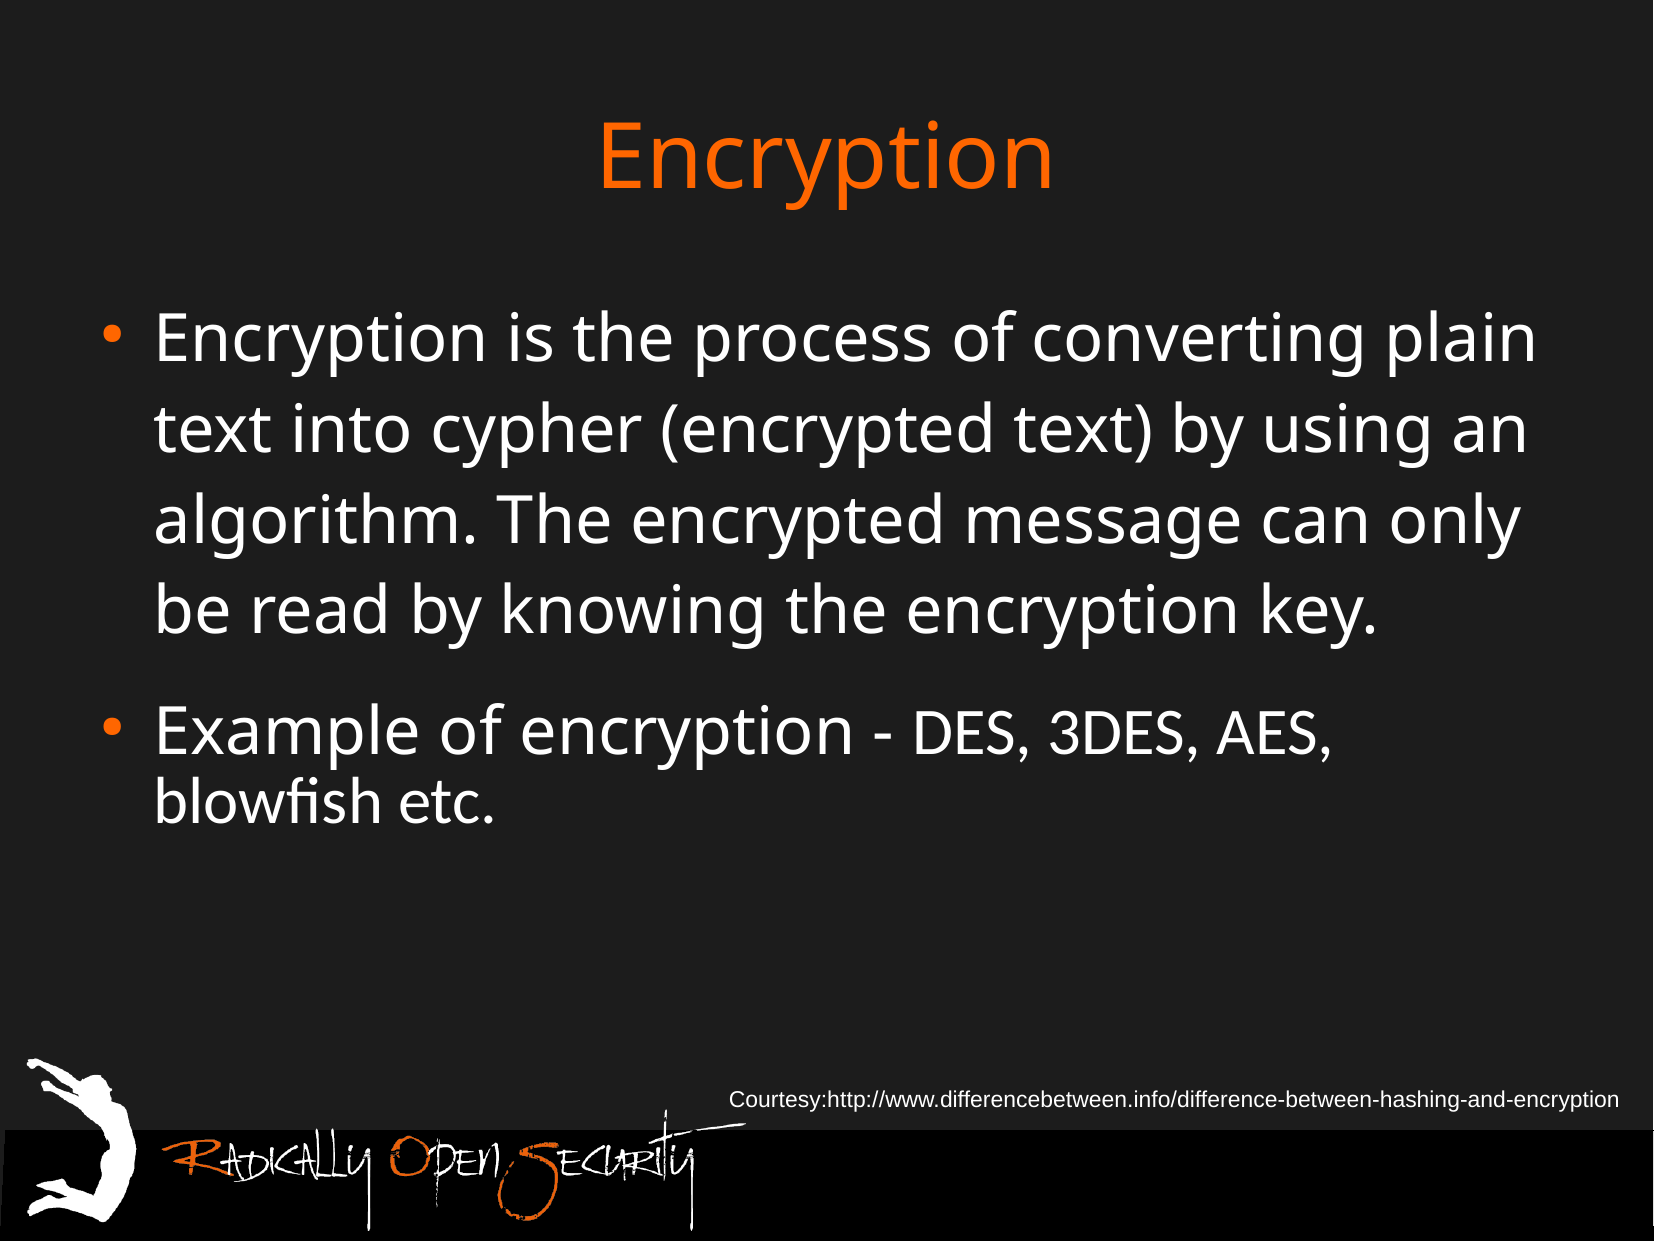

# Encryption
Encryption is the process of converting plain text into cypher (encrypted text) by using an algorithm. The encrypted message can only be read by knowing the encryption key.
Example of encryption - DES, 3DES, AES, blowfish etc.
Courtesy:http://www.differencebetween.info/difference-between-hashing-and-encryption